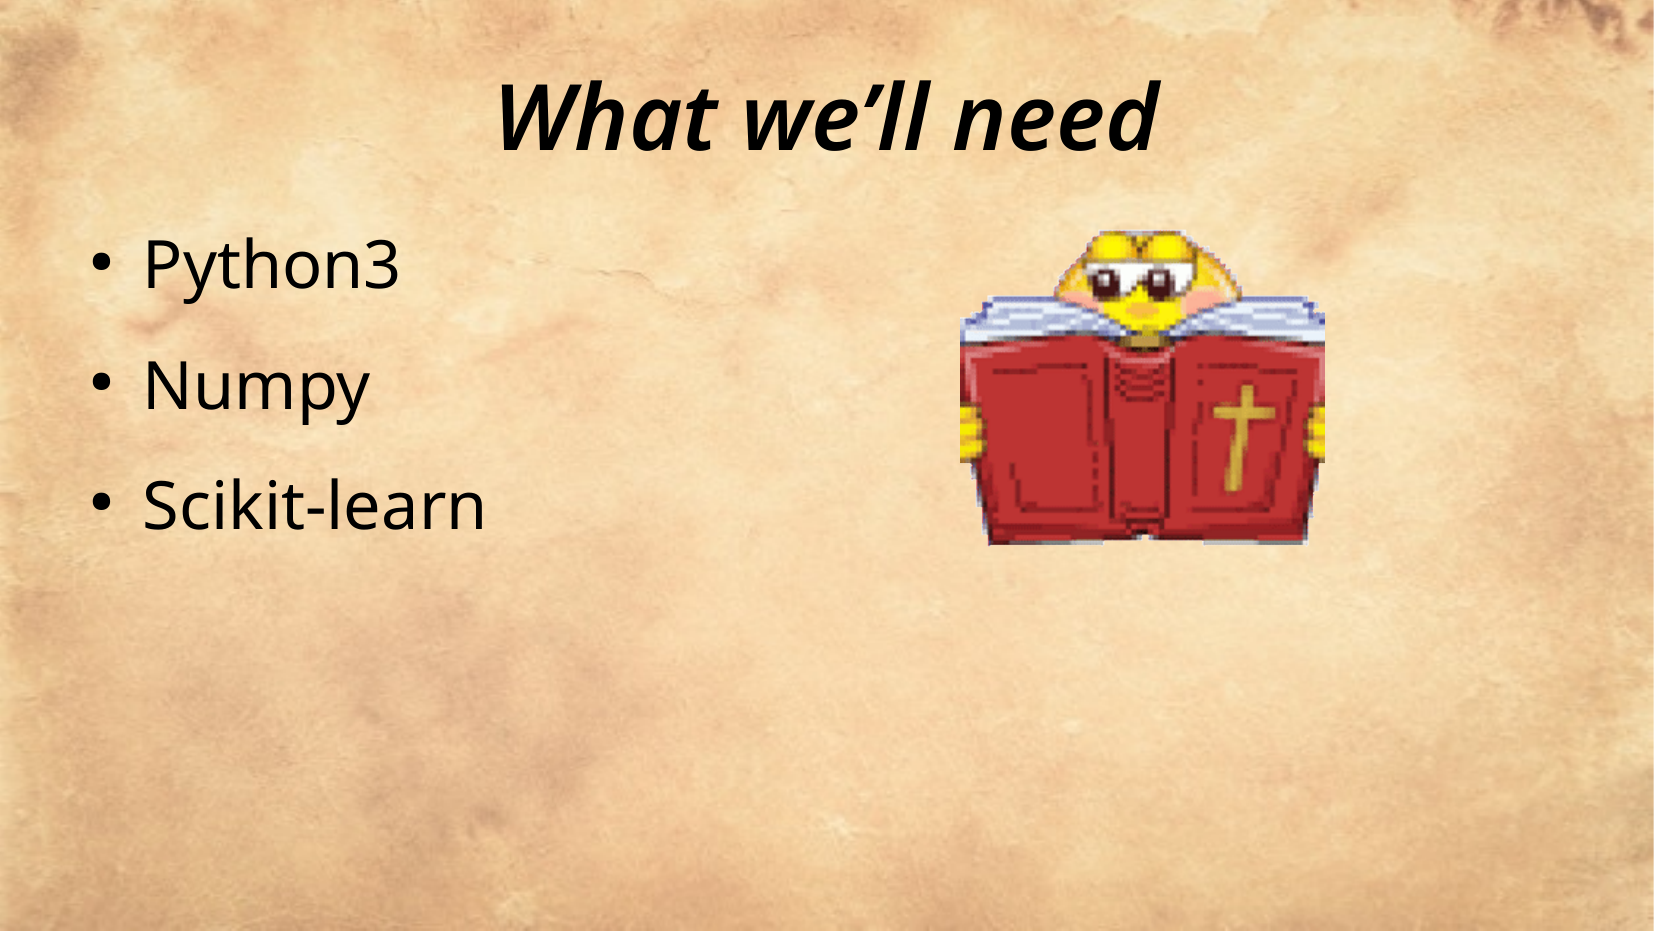

# What we’ll need
Python3
Numpy
Scikit-learn